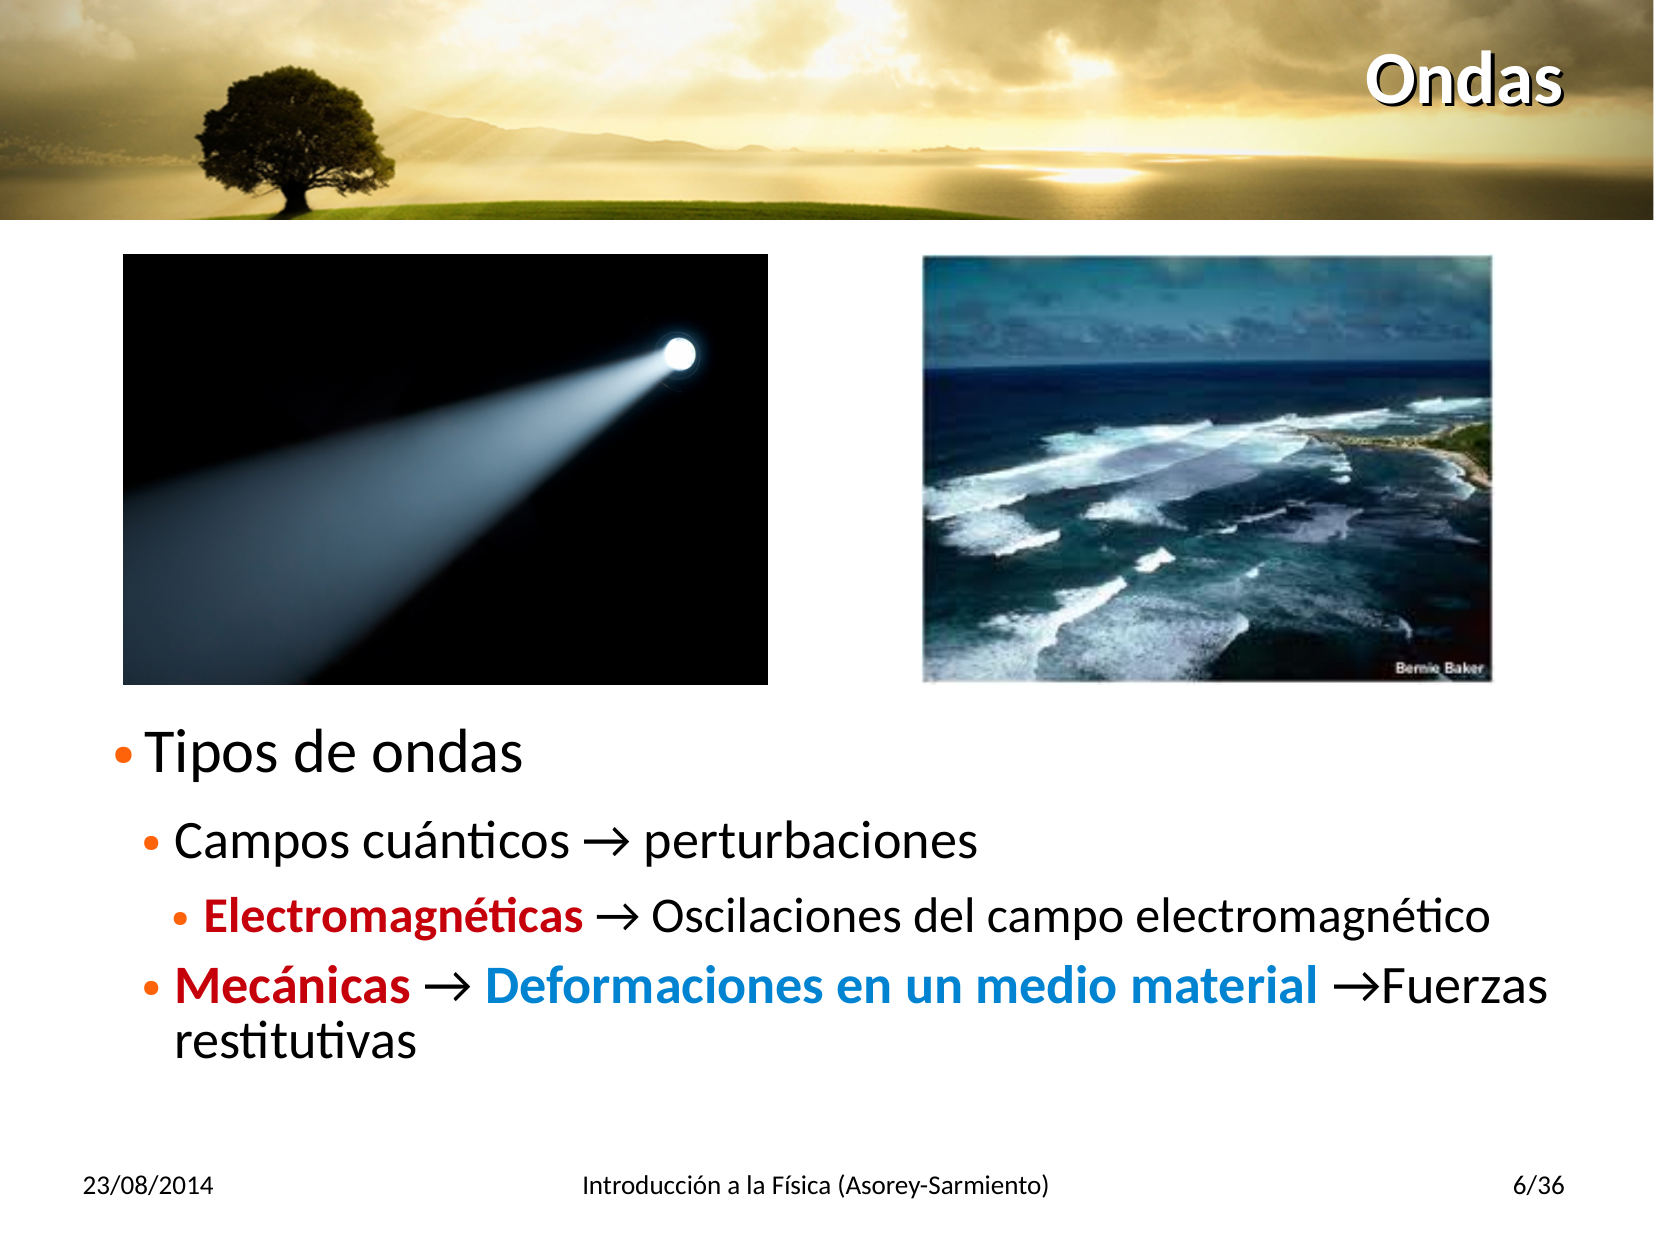

# Ondas
Tipos de ondas
Campos cuánticos → perturbaciones
Electromagnéticas → Oscilaciones del campo electromagnético
Mecánicas → Deformaciones en un medio material →Fuerzas restitutivas
23/08/2014
Introducción a la Física (Asorey-Sarmiento)
6